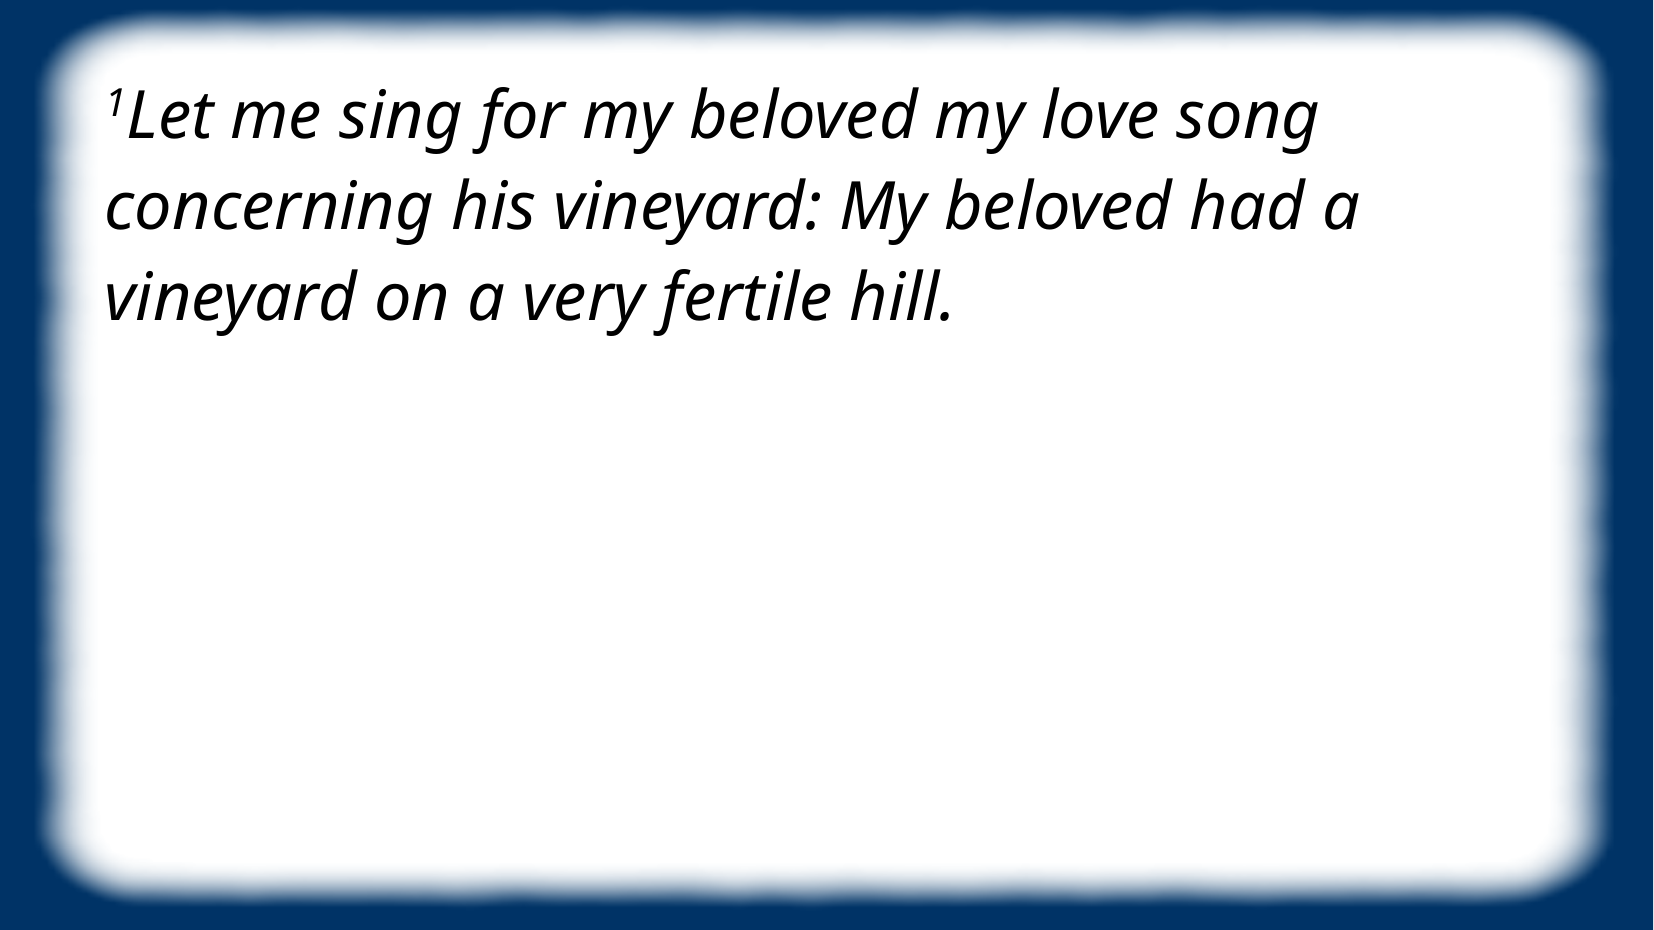

1Let me sing for my beloved my love song concerning his vineyard: My beloved had a vineyard on a very fertile hill.